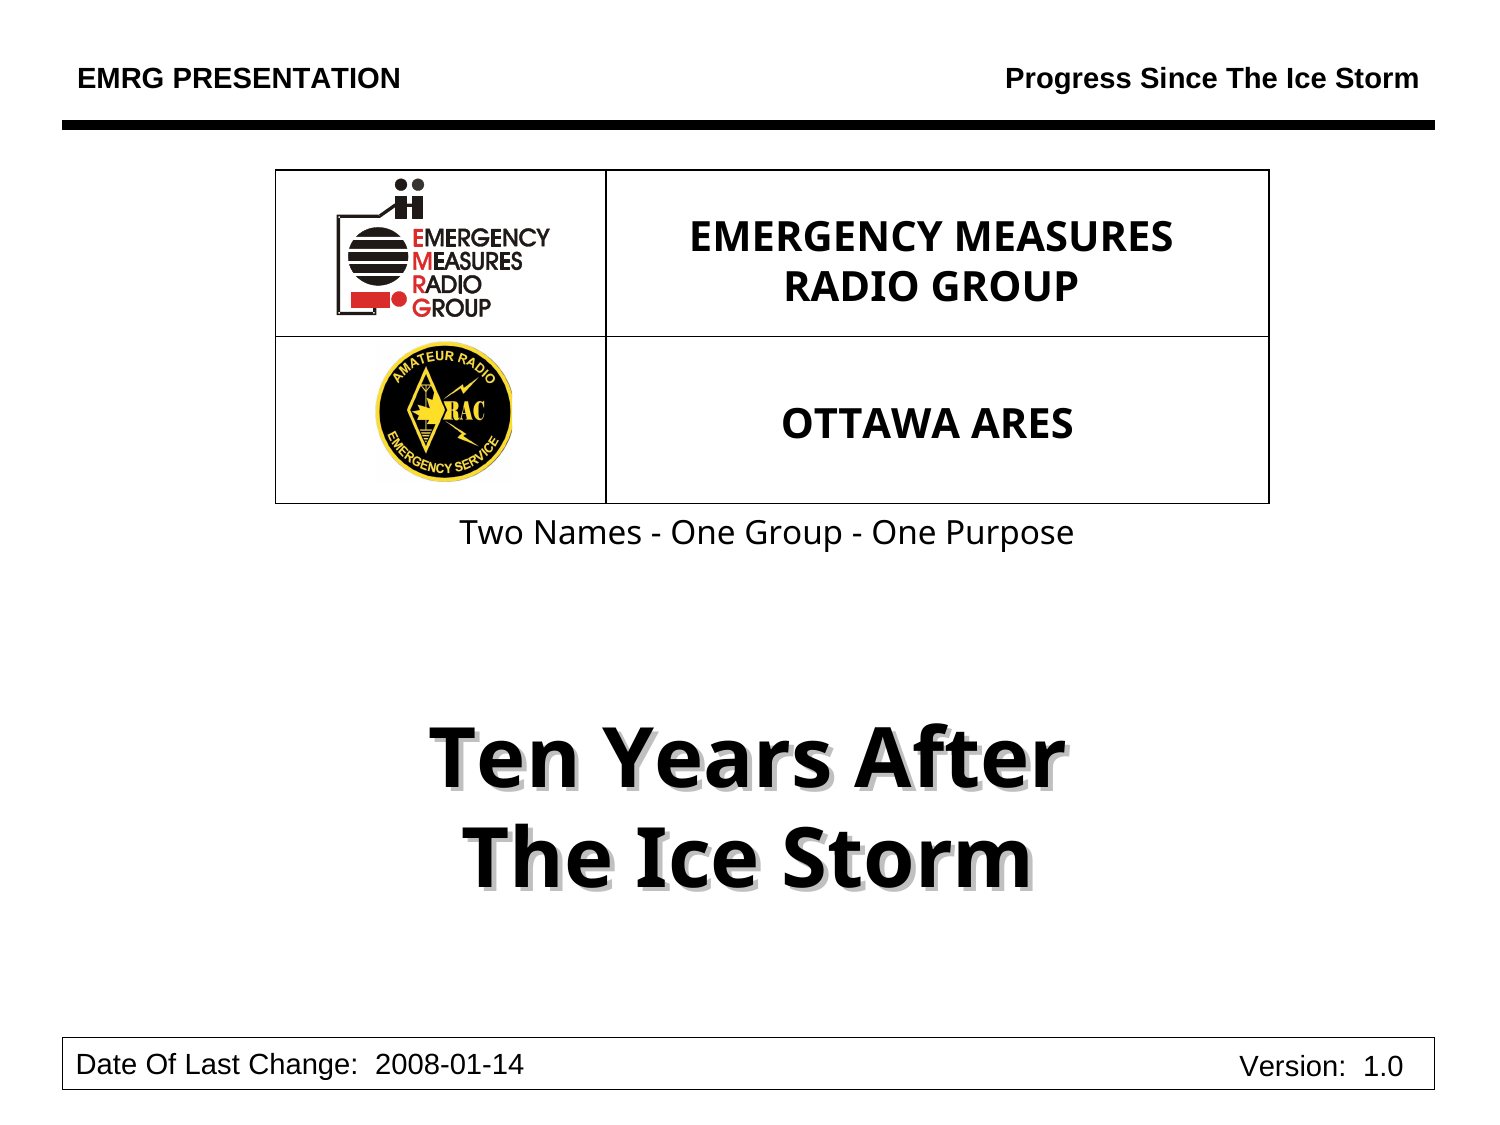

EMRG PRESENTATION
Progress Since The Ice Storm
EMERGENCY MEASURES RADIO GROUP
OTTAWA ARES
Two Names - One Group - One Purpose
Ten Years After
The Ice Storm
Date Of Last Change: 2008-01-14
Version: 1.0